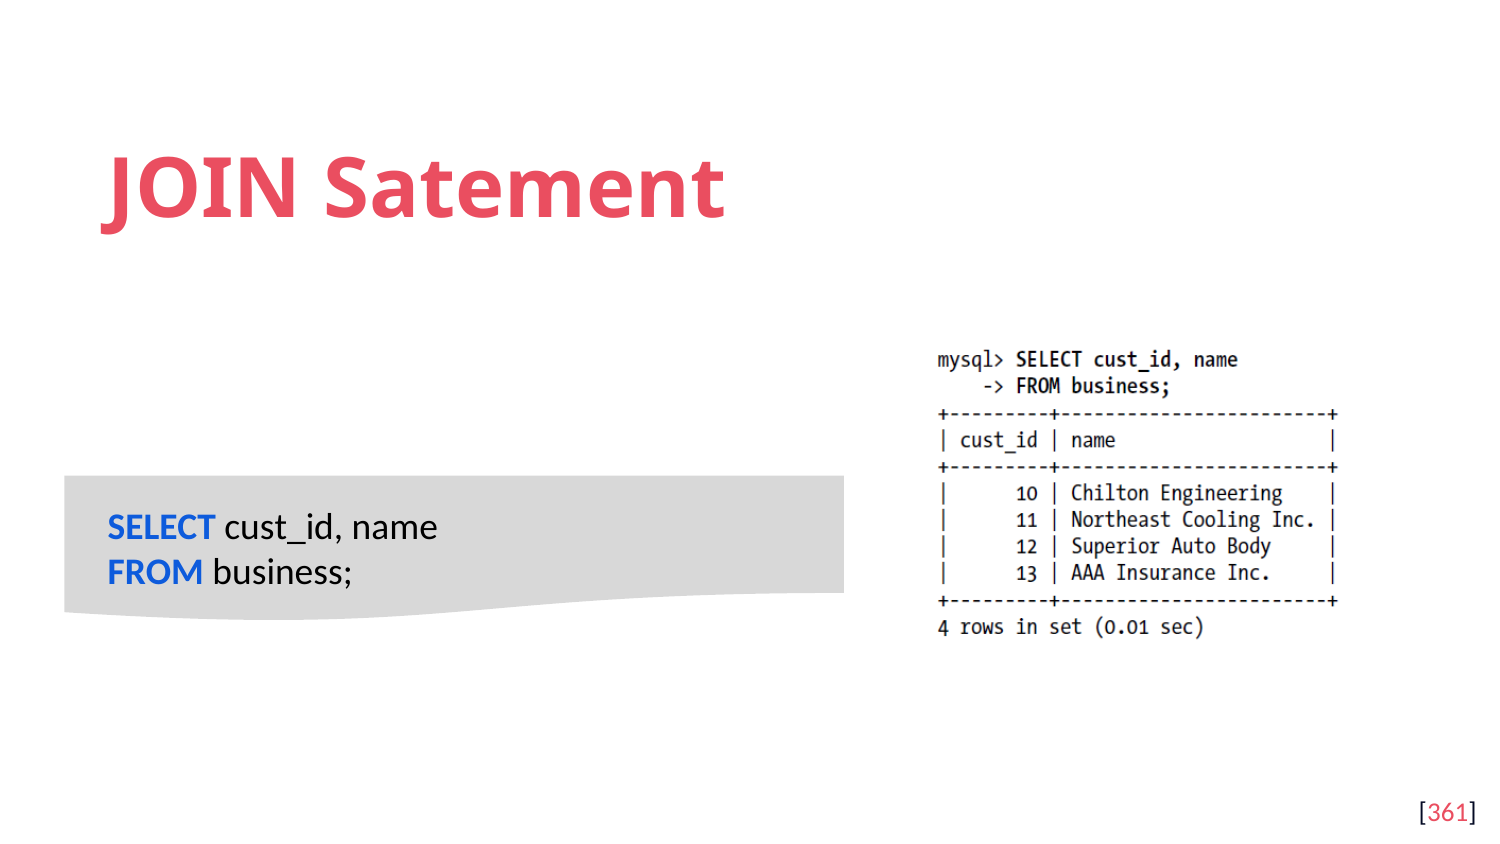

JOIN Satement
SELECT cust_id, name
FROM business;